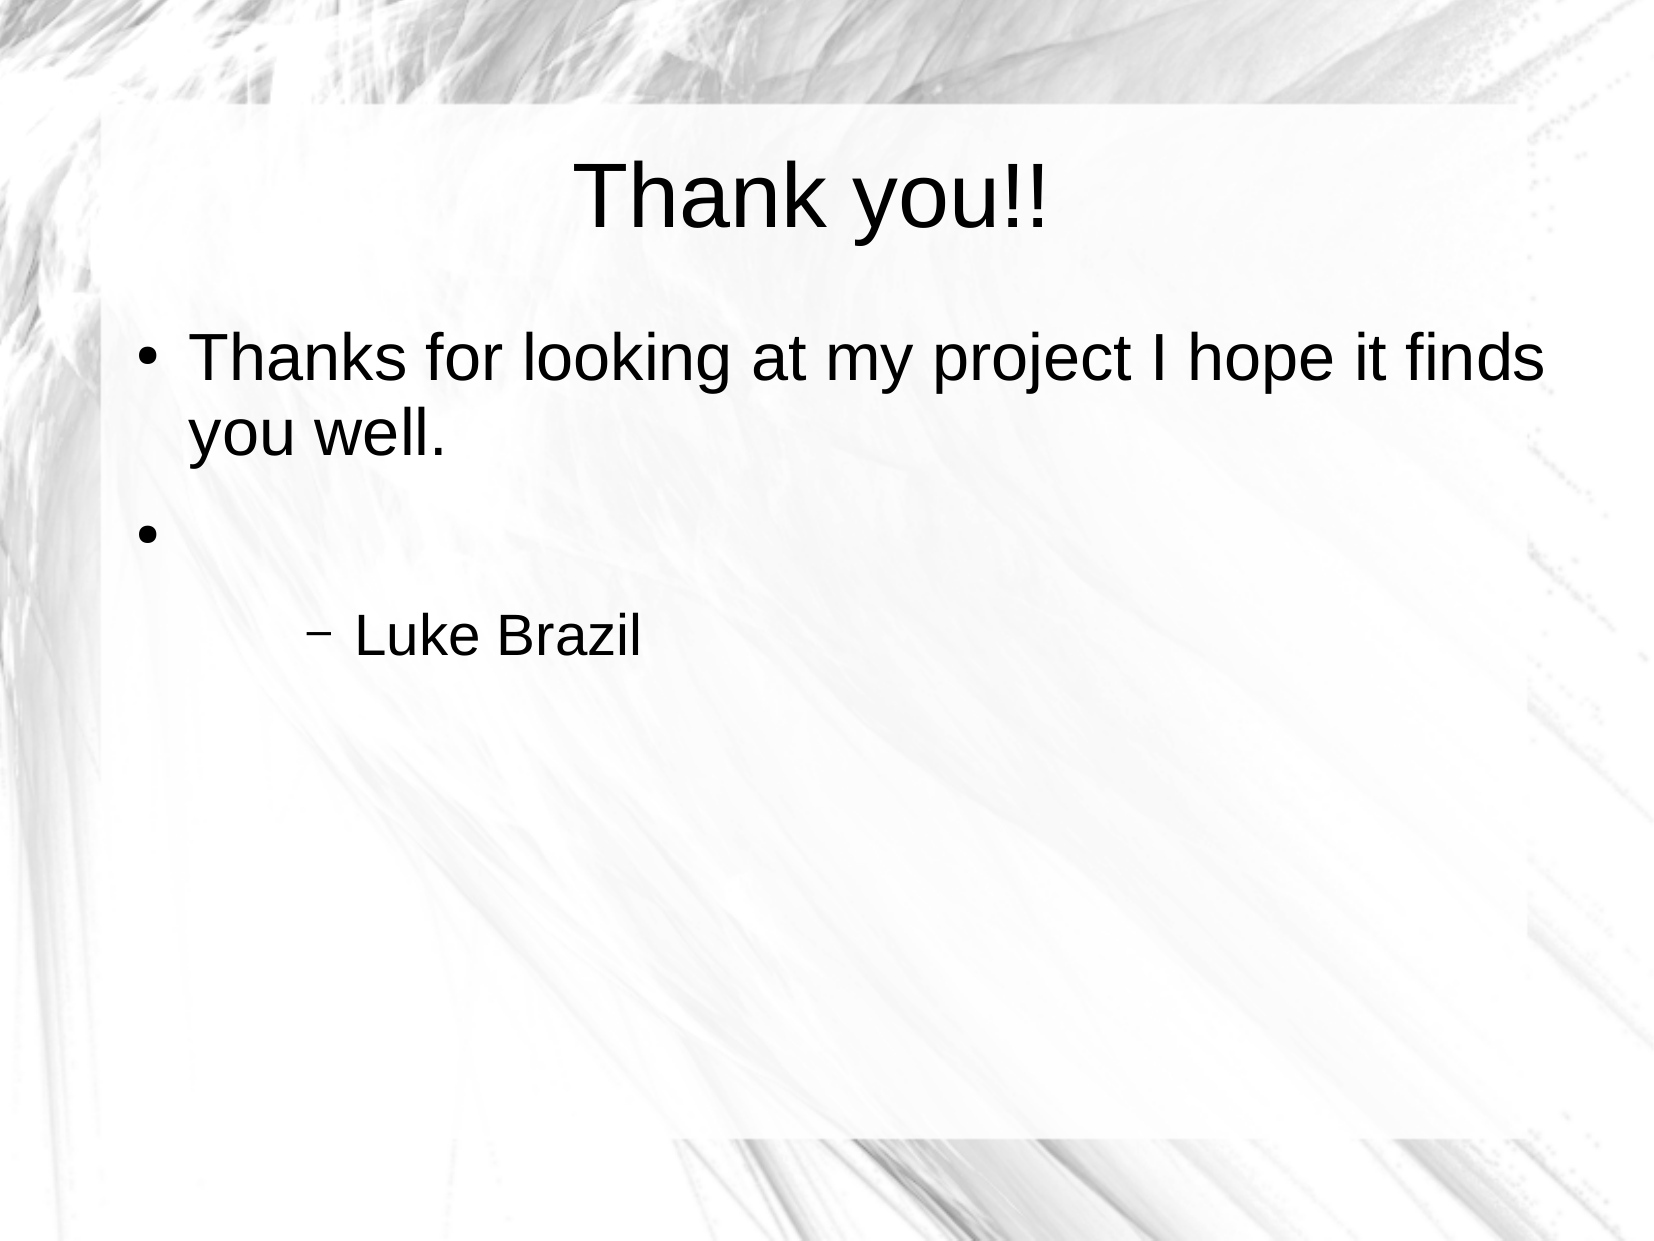

# Thank you!!
Thanks for looking at my project I hope it finds you well.
Luke Brazil